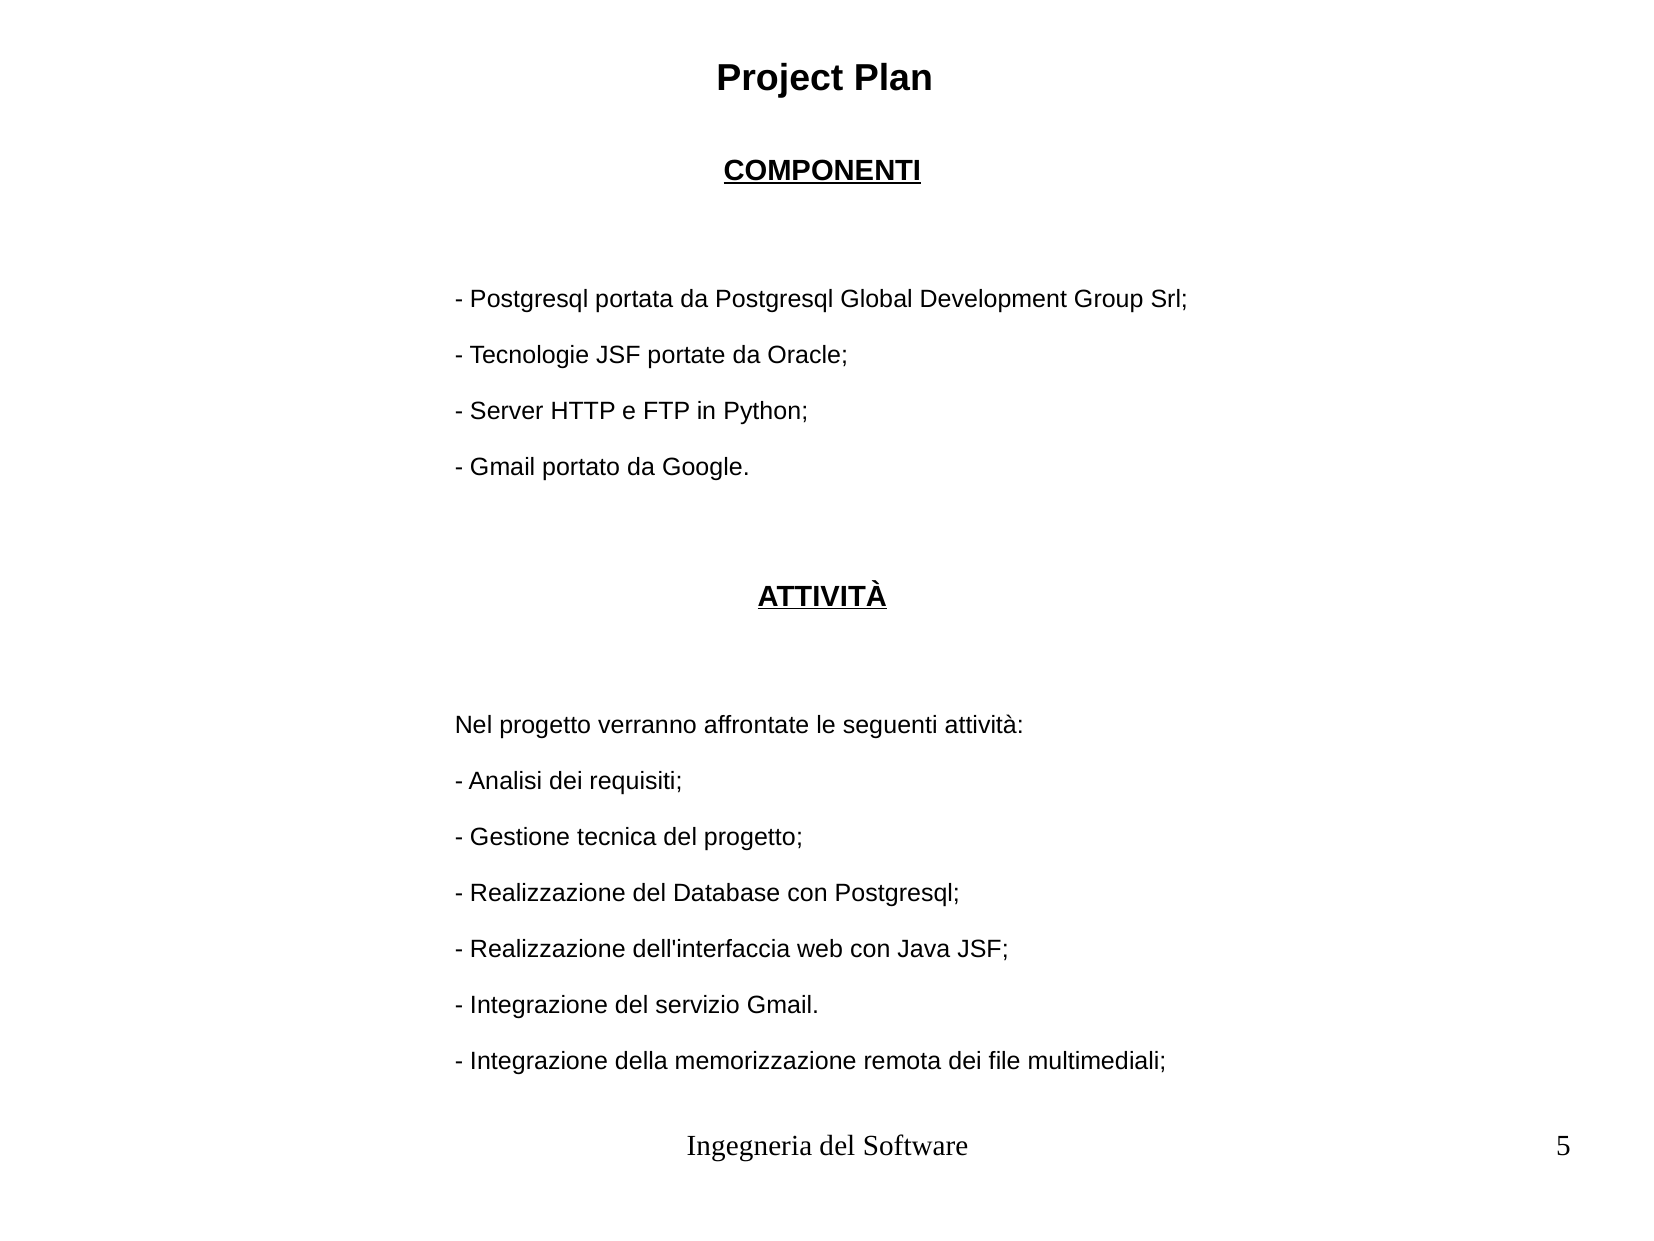

Project Plan
COMPONENTI
- Postgresql portata da Postgresql Global Development Group Srl;
- Tecnologie JSF portate da Oracle;
- Server HTTP e FTP in Python;
- Gmail portato da Google.
ATTIVITÀ
Nel progetto verranno affrontate le seguenti attività:
- Analisi dei requisiti;
- Gestione tecnica del progetto;
- Realizzazione del Database con Postgresql;
- Realizzazione dell'interfaccia web con Java JSF;
- Integrazione del servizio Gmail.
- Integrazione della memorizzazione remota dei file multimediali;
Ingegneria del Software
5